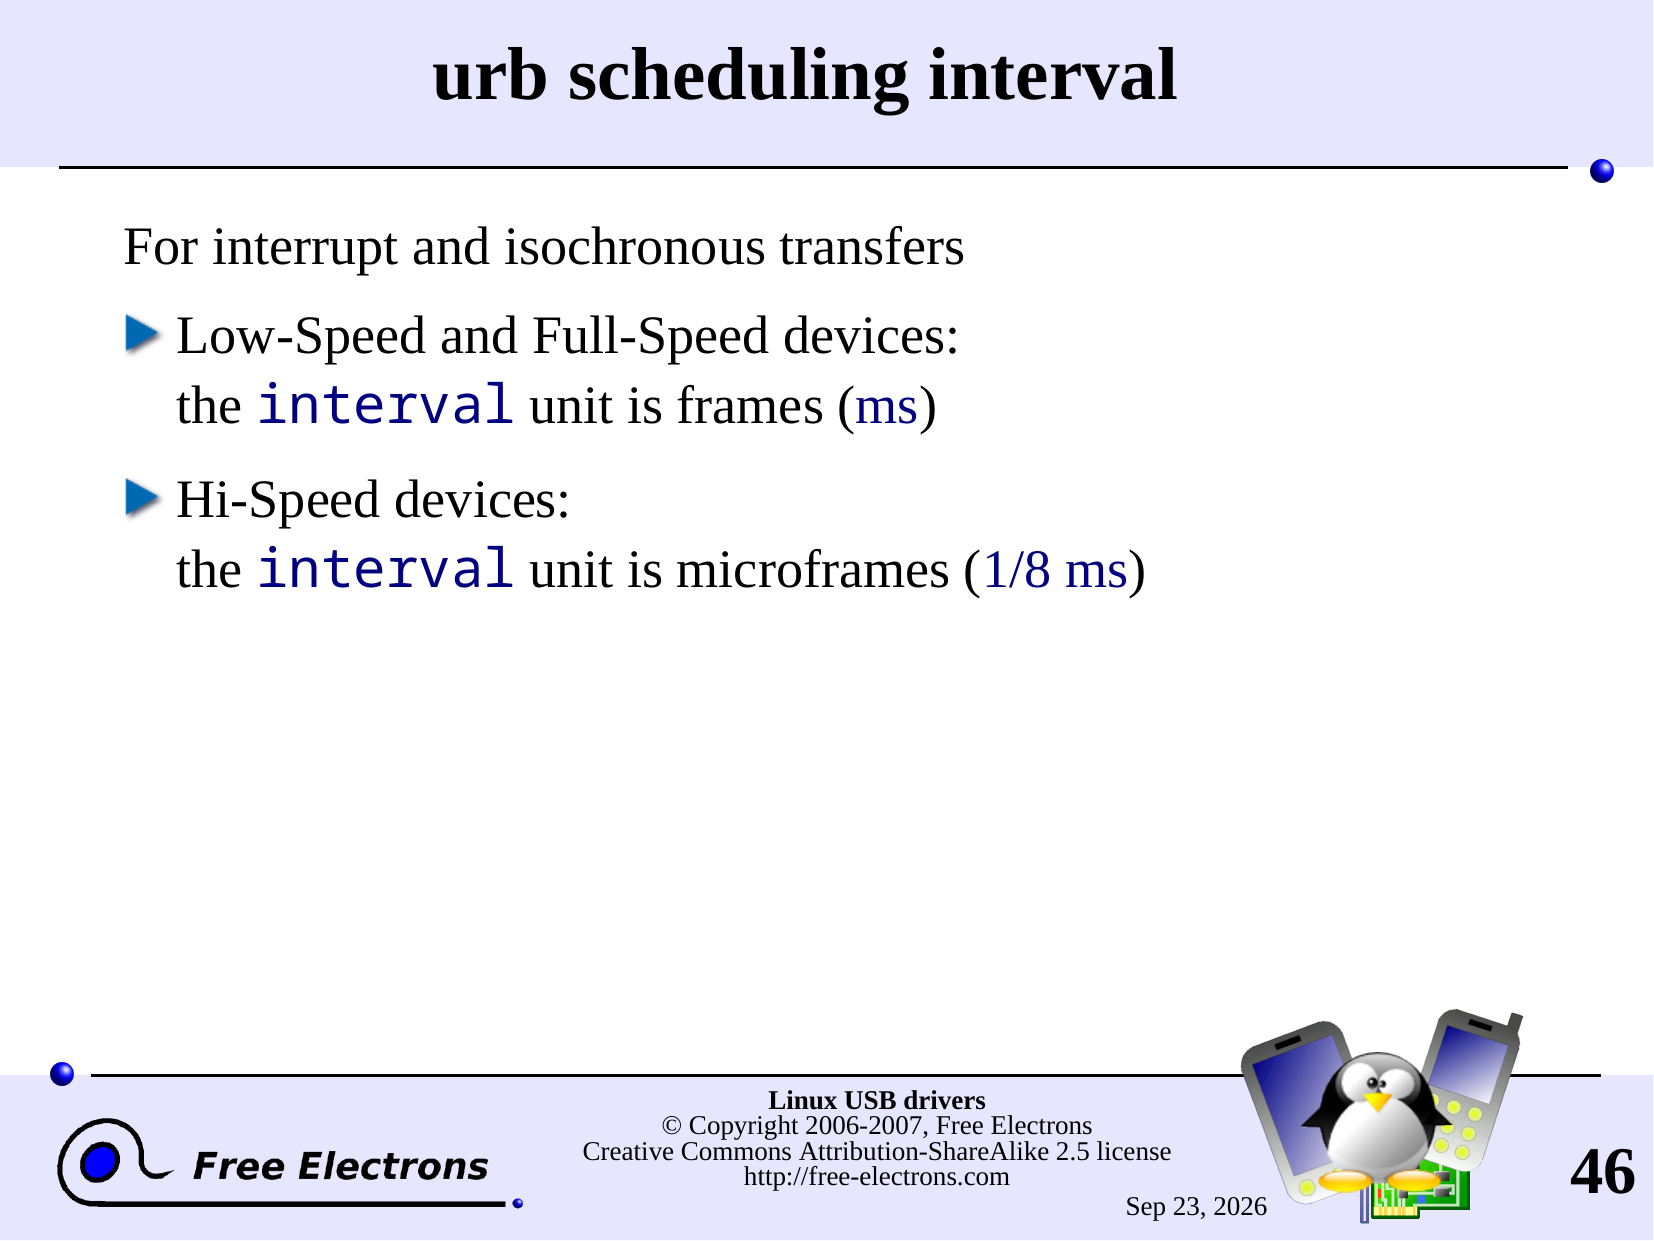

# urb scheduling interval
For interrupt and isochronous transfers
Low-Speed and Full-Speed devices:
the interval unit is frames (ms)
Hi-Speed devices:
the interval unit is microframes (1/8 ms)